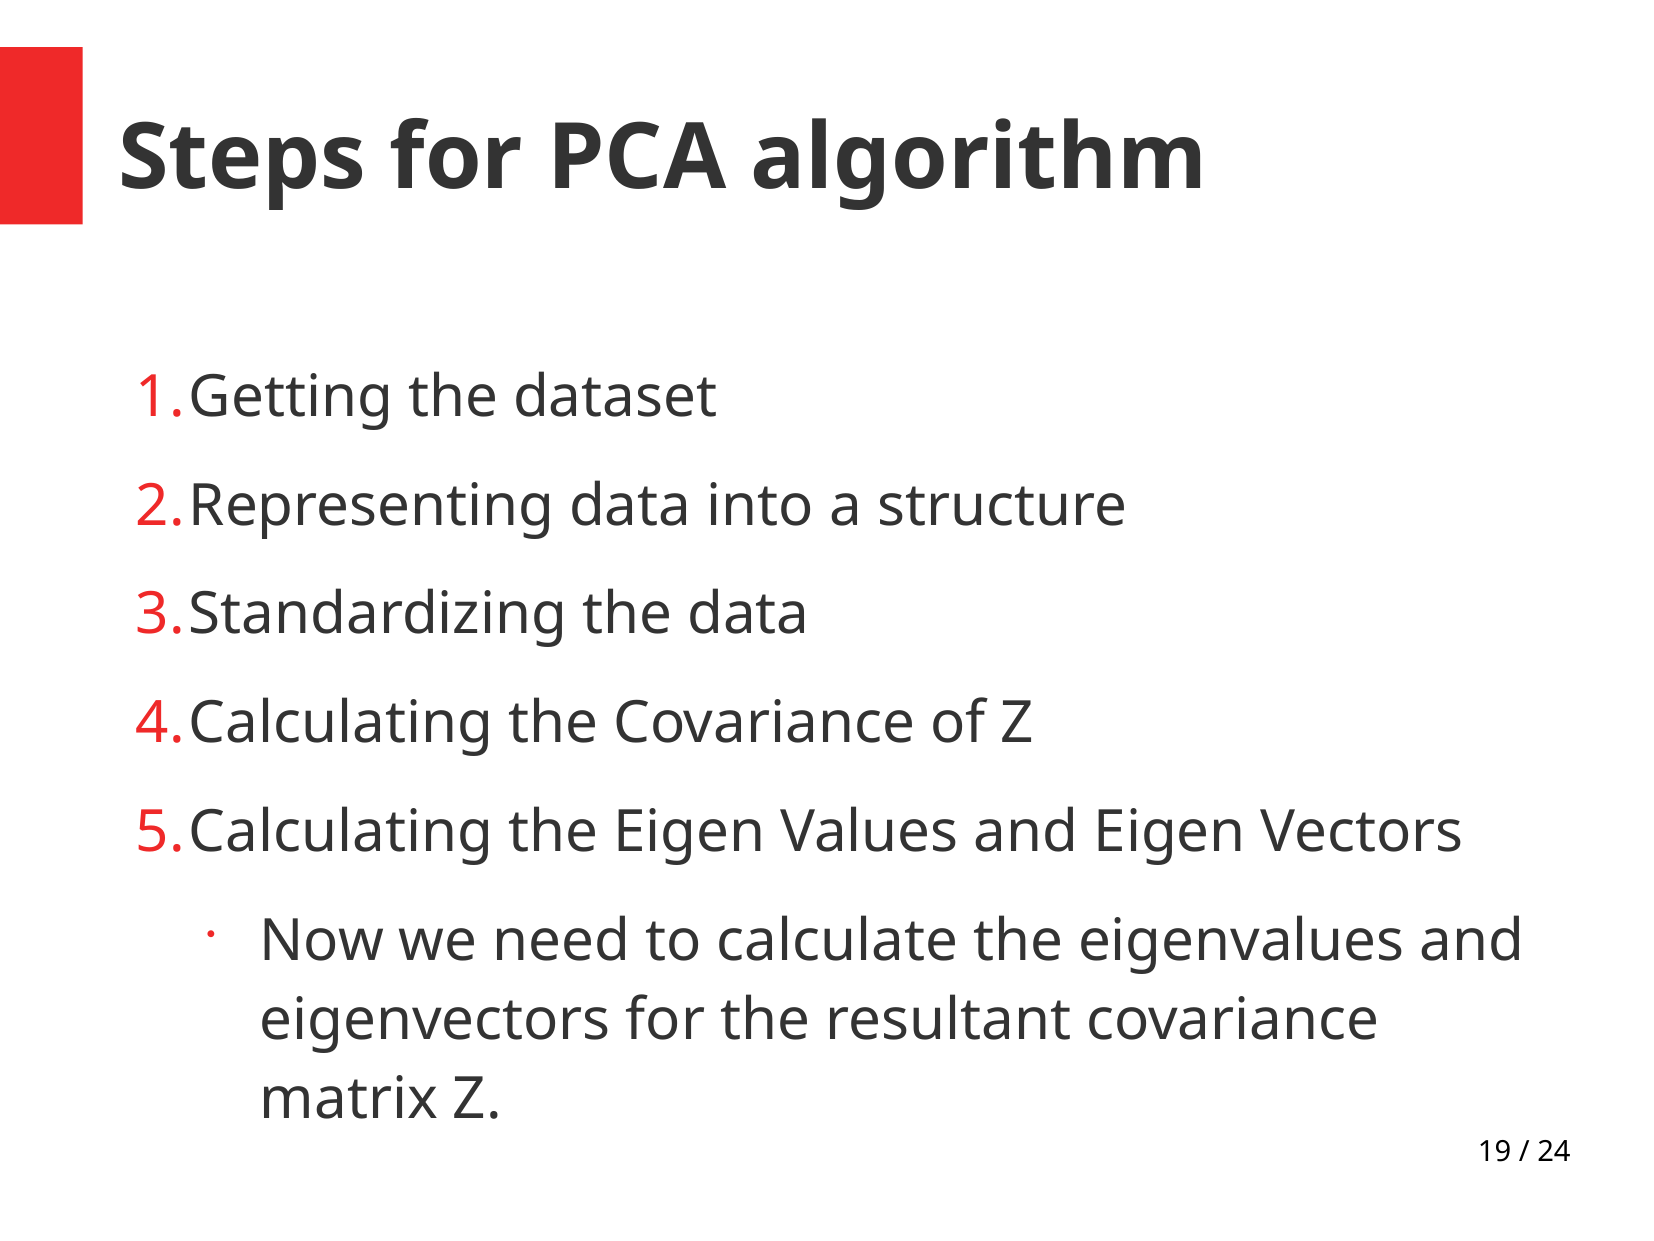

# Steps for PCA algorithm
Getting the dataset
Representing data into a structure
Standardizing the data
Calculating the Covariance of Z
Calculating the Eigen Values and Eigen Vectors
Now we need to calculate the eigenvalues and eigenvectors for the resultant covariance matrix Z.
19